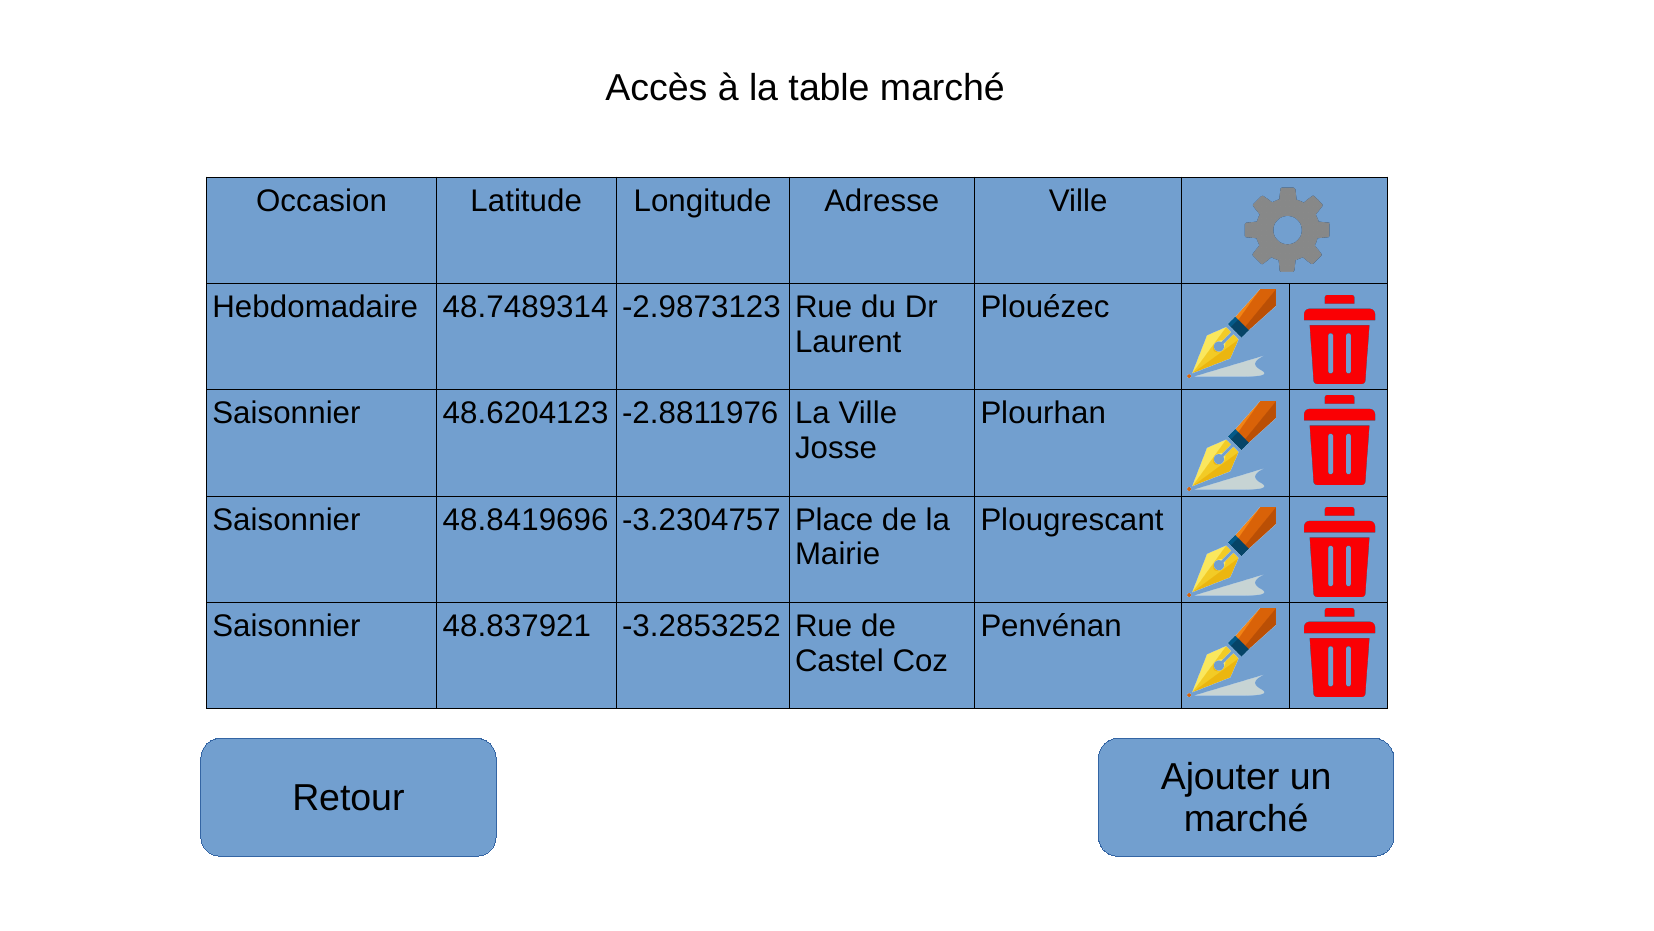

Accès à la table marché
| Occasion | Latitude | Longitude | Adresse | Ville | | |
| --- | --- | --- | --- | --- | --- | --- |
| Hebdomadaire | 48.7489314 | -2.9873123 | Rue du Dr Laurent | Plouézec | | |
| Saisonnier | 48.6204123 | -2.8811976 | La Ville Josse | Plourhan | | |
| Saisonnier | 48.8419696 | -3.2304757 | Place de la Mairie | Plougrescant | | |
| Saisonnier | 48.837921 | -3.2853252 | Rue de Castel Coz | Penvénan | | |
Ajouter un marché
Retour